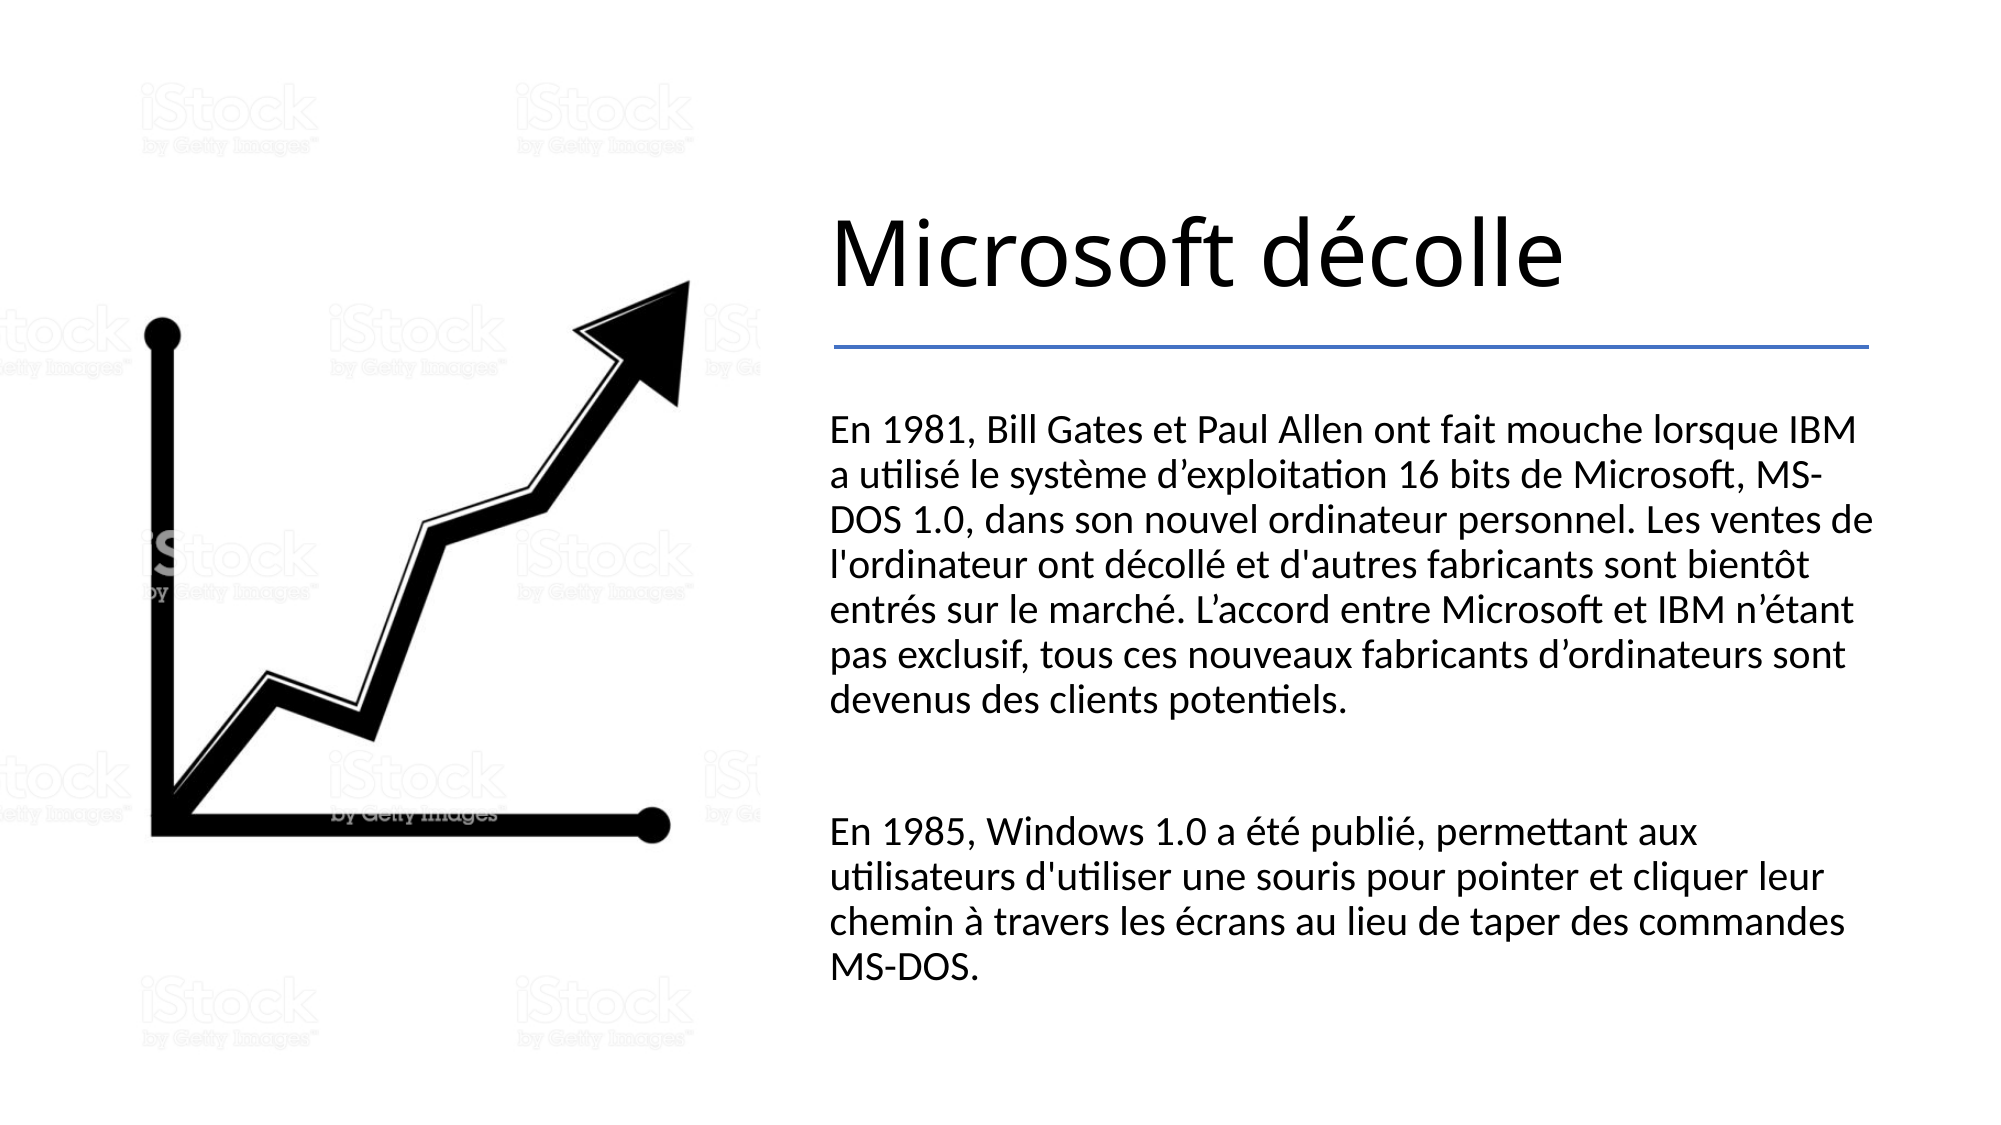

# Microsoft décolle
En 1981, Bill Gates et Paul Allen ont fait mouche lorsque IBM a utilisé le système d’exploitation 16 bits de Microsoft, MS-DOS 1.0, dans son nouvel ordinateur personnel. Les ventes de l'ordinateur ont décollé et d'autres fabricants sont bientôt entrés sur le marché. L’accord entre Microsoft et IBM n’étant pas exclusif, tous ces nouveaux fabricants d’ordinateurs sont devenus des clients potentiels.
En 1985, Windows 1.0 a été publié, permettant aux utilisateurs d'utiliser une souris pour pointer et cliquer leur chemin à travers les écrans au lieu de taper des commandes MS-DOS.